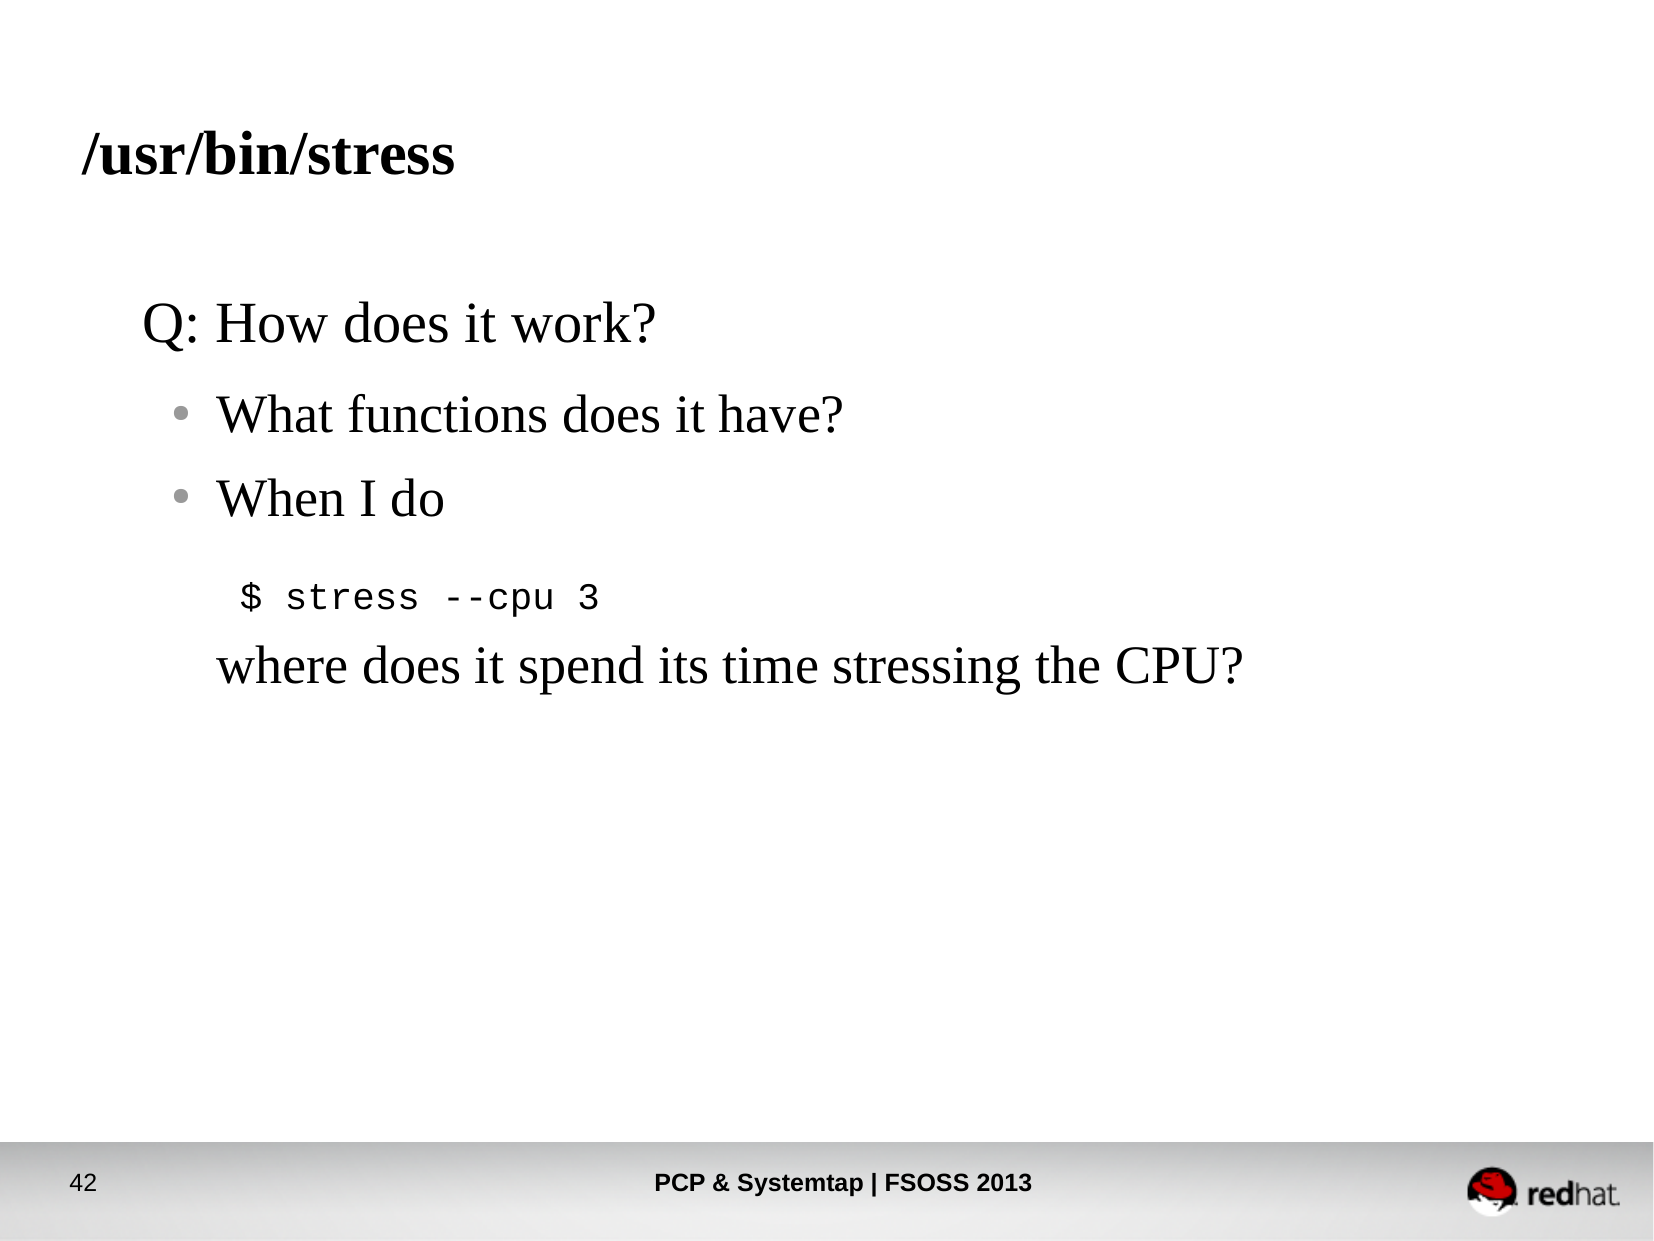

# /usr/bin/stress
Q: How does it work?
What functions does it have?
When I do
where does it spend its time stressing the CPU?
$ stress --cpu 3